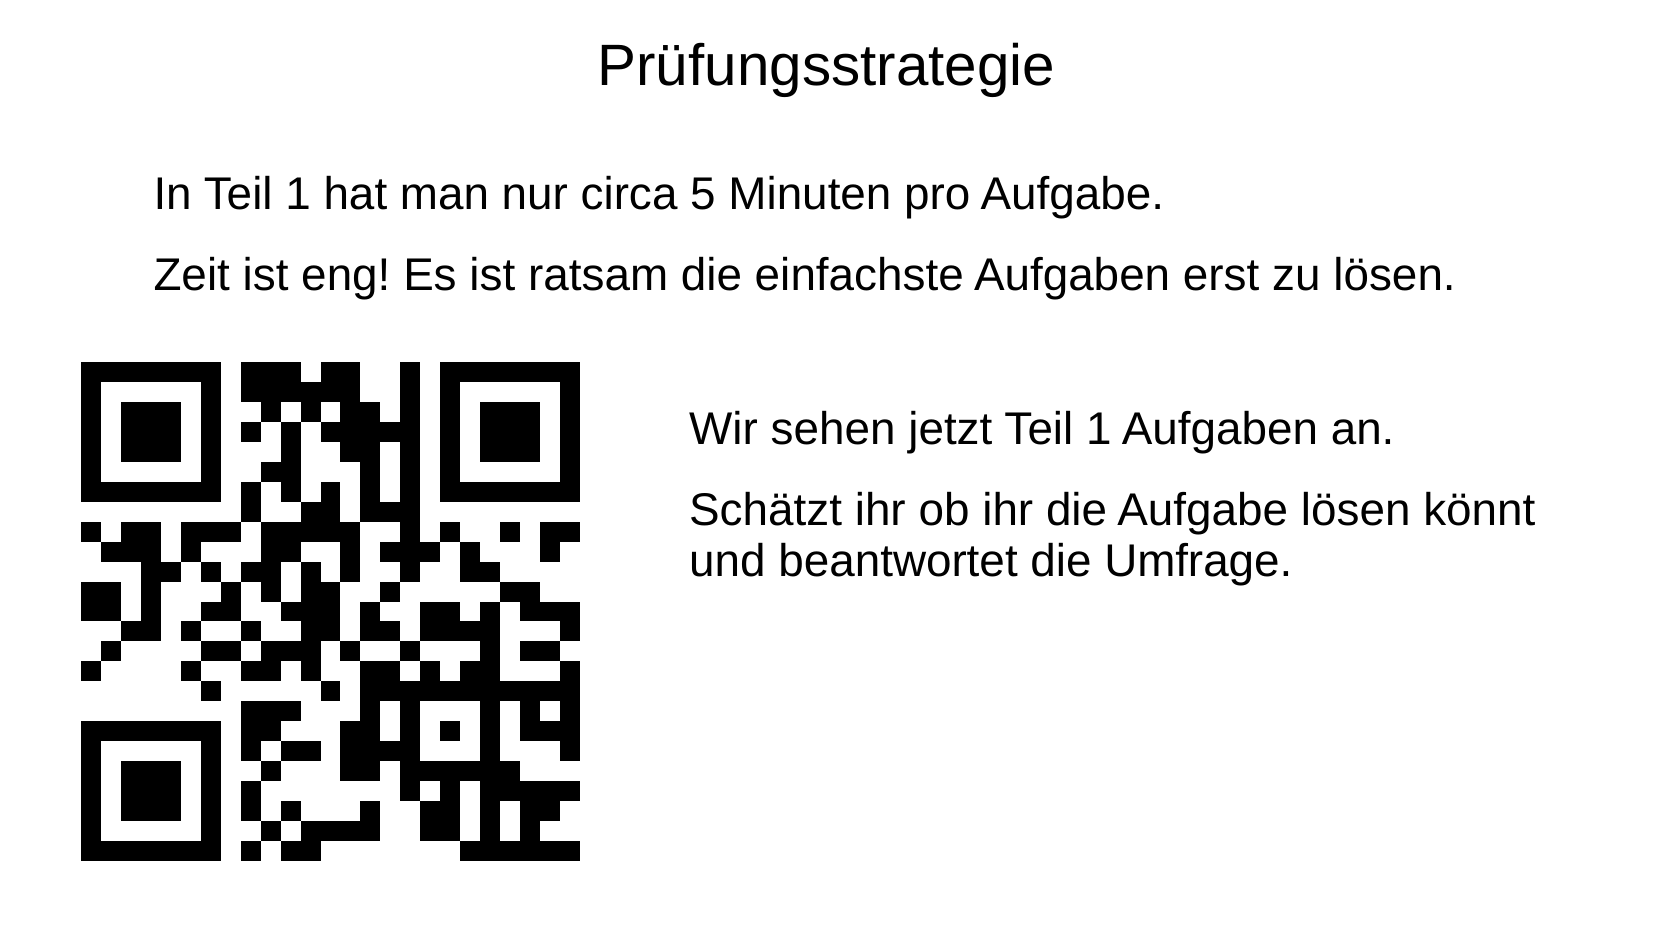

# Prüfungsstrategie
In Teil 1 hat man nur circa 5 Minuten pro Aufgabe.
Zeit ist eng! Es ist ratsam die einfachste Aufgaben erst zu lösen.
Wir sehen jetzt Teil 1 Aufgaben an.
Schätzt ihr ob ihr die Aufgabe lösen könnt und beantwortet die Umfrage.